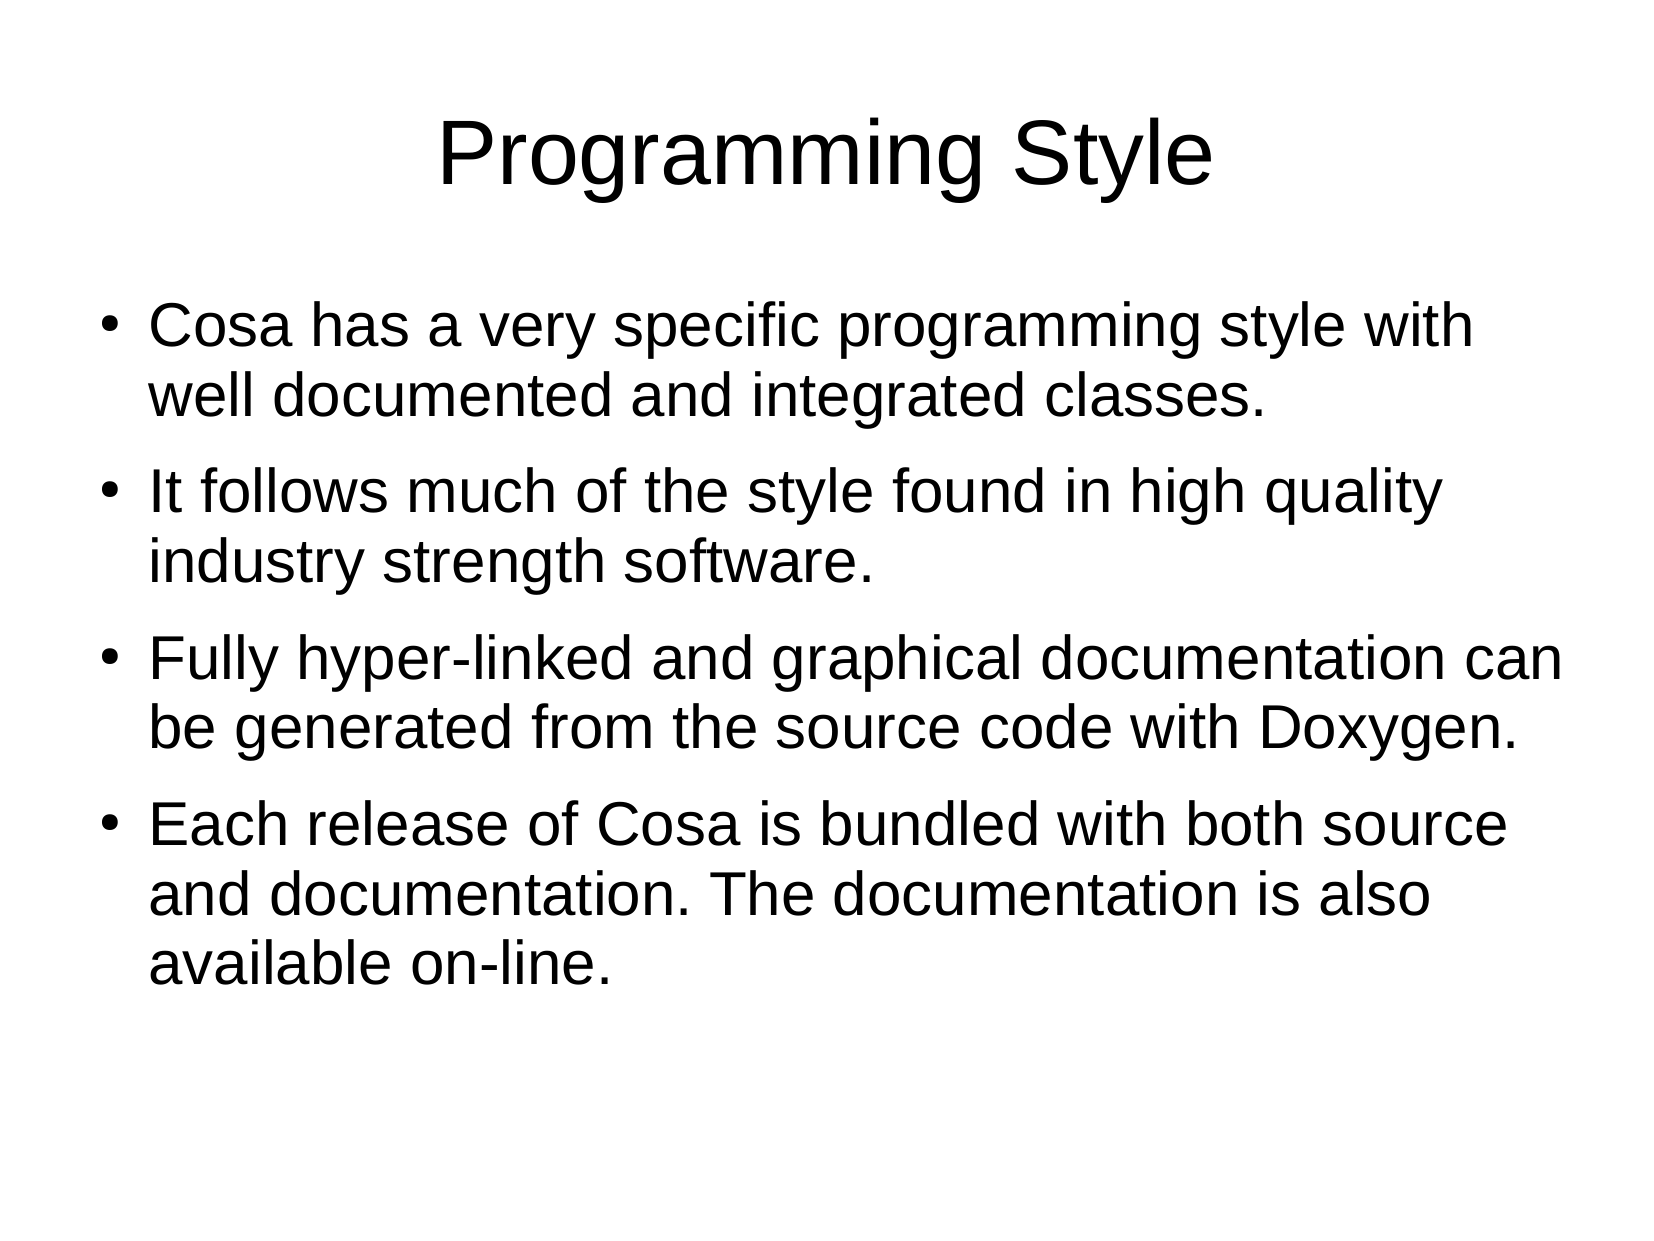

# Programming Style
Cosa has a very specific programming style with well documented and integrated classes.
It follows much of the style found in high quality industry strength software.
Fully hyper-linked and graphical documentation can be generated from the source code with Doxygen.
Each release of Cosa is bundled with both source and documentation. The documentation is also available on-line.